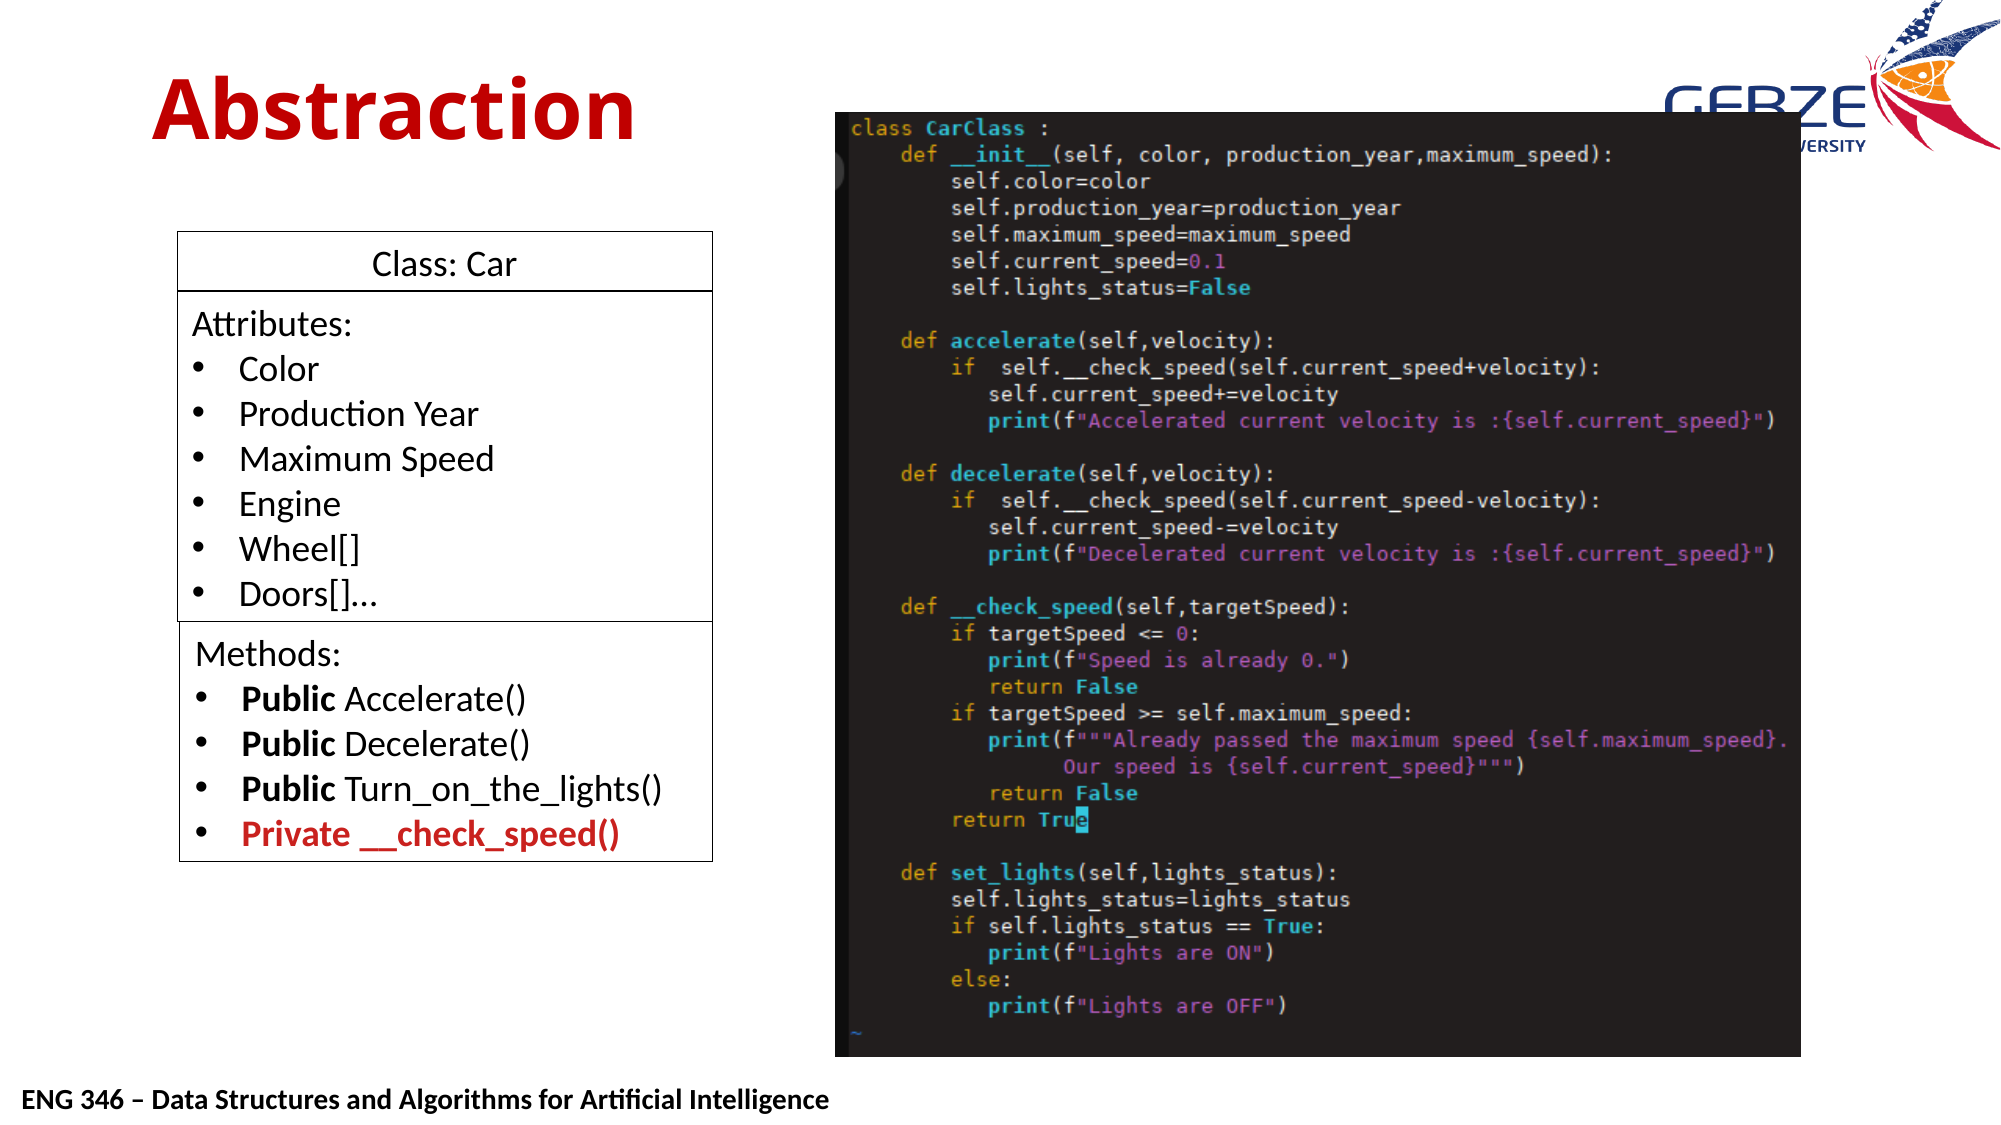

# Abstraction
Class: Car
Attributes:
Color
Production Year
Maximum Speed
Engine
Wheel[]
Doors[]…
Methods:
Public Accelerate()
Public Decelerate()
Public Turn_on_the_lights()
Private __check_speed()